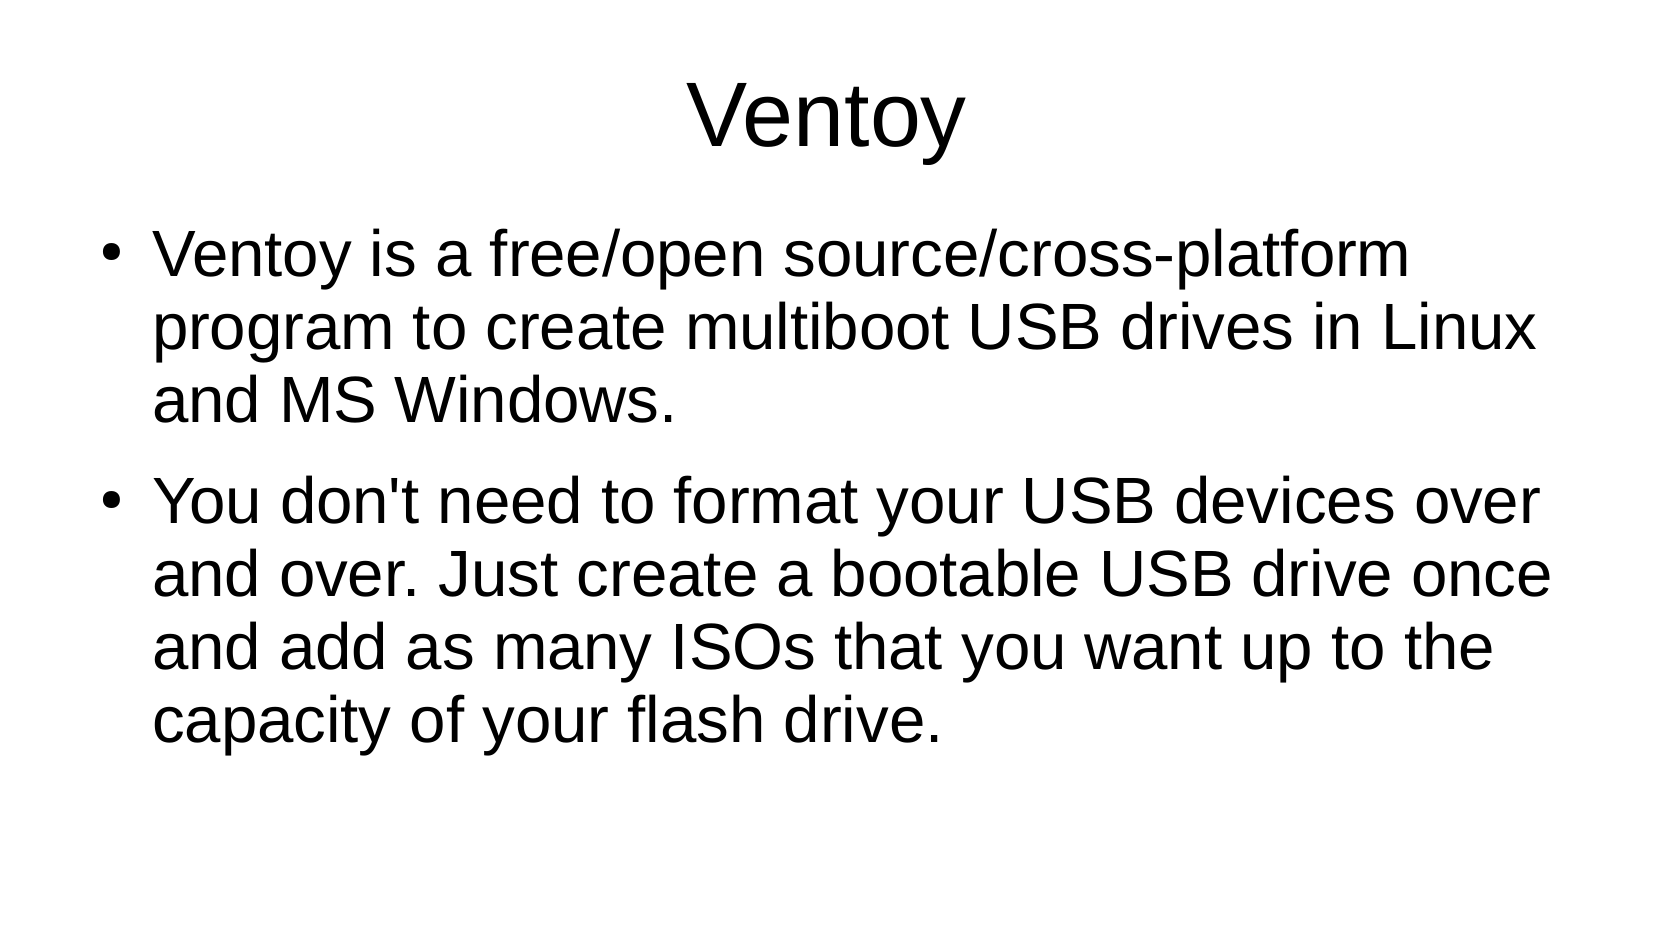

# Ventoy
Ventoy is a free/open source/cross-platform program to create multiboot USB drives in Linux and MS Windows.
You don't need to format your USB devices over and over. Just create a bootable USB drive once and add as many ISOs that you want up to the capacity of your flash drive.